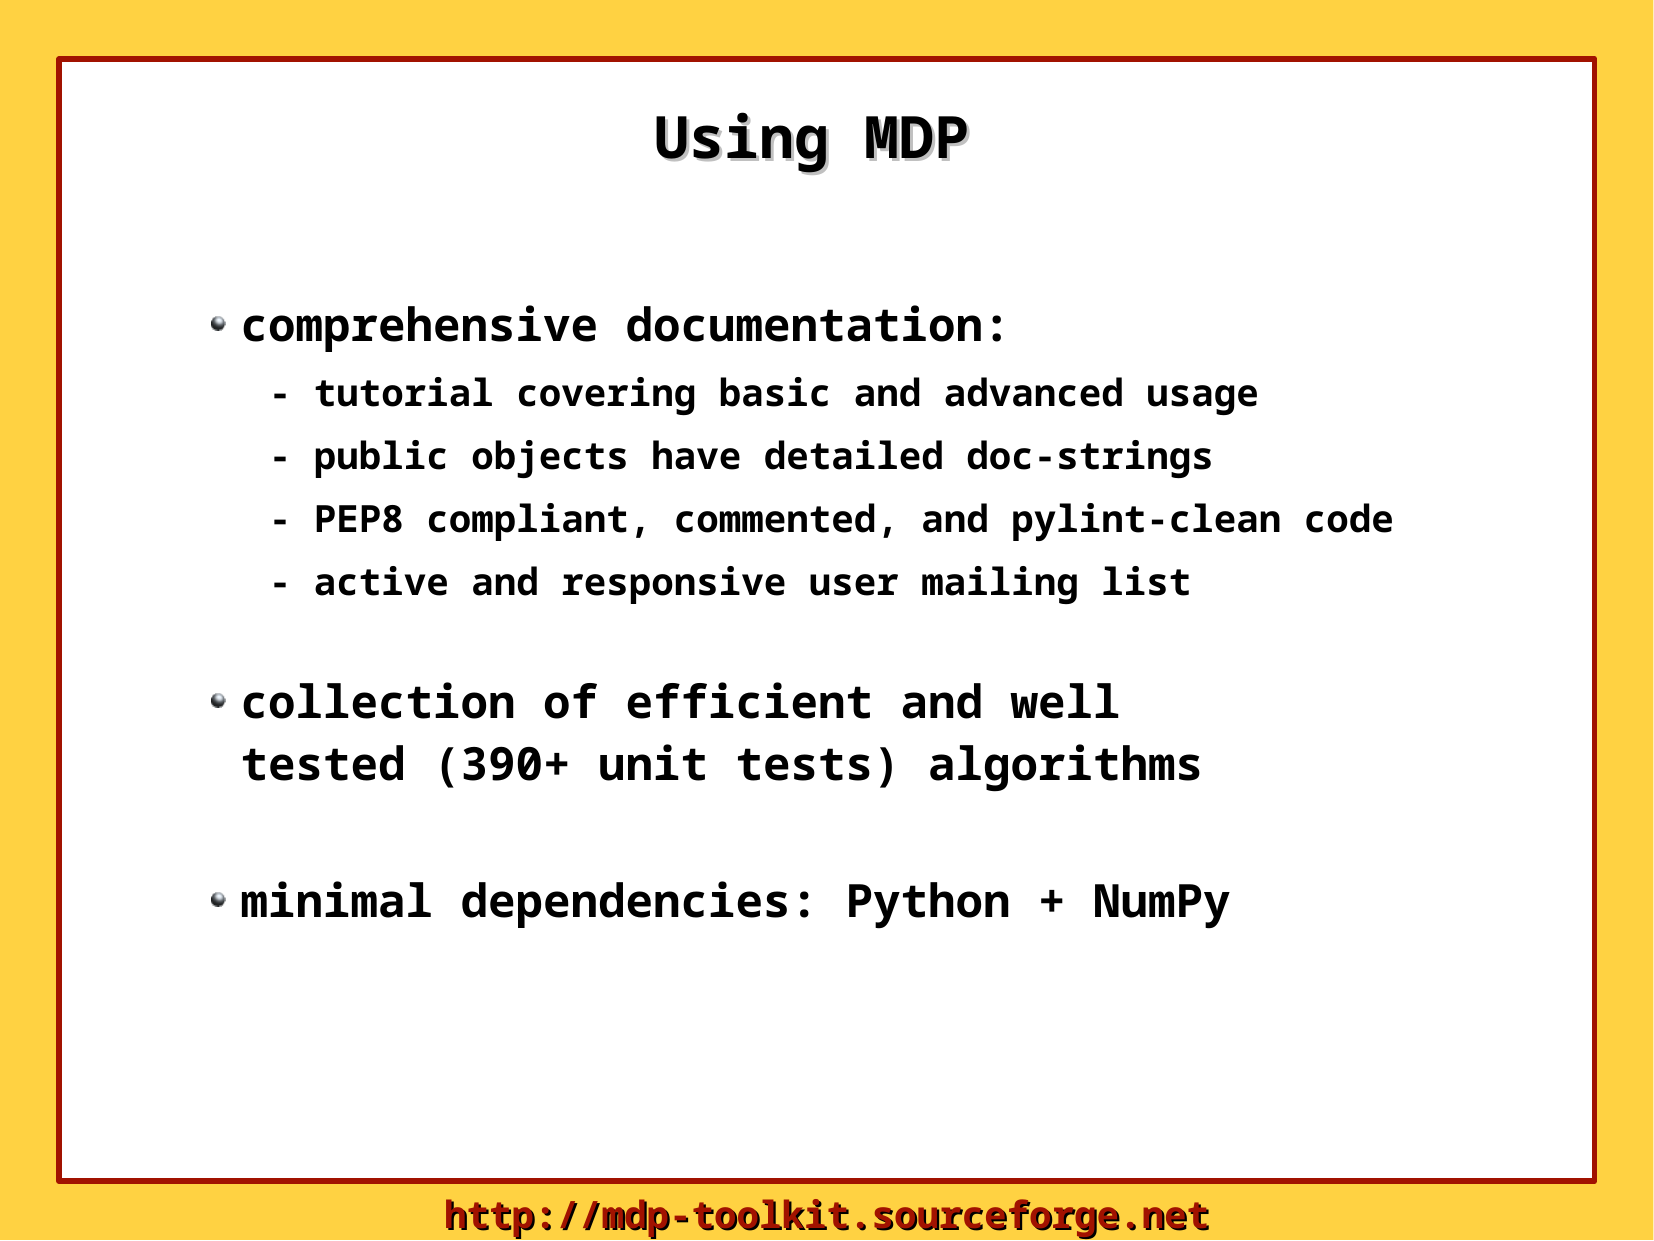

Using MDP
comprehensive documentation:
 - tutorial covering basic and advanced usage
 - public objects have detailed doc-strings
 - PEP8 compliant, commented, and pylint-clean code
 - active and responsive user mailing list
collection of efficient and well
tested (390+ unit tests) algorithms
minimal dependencies: Python + NumPy